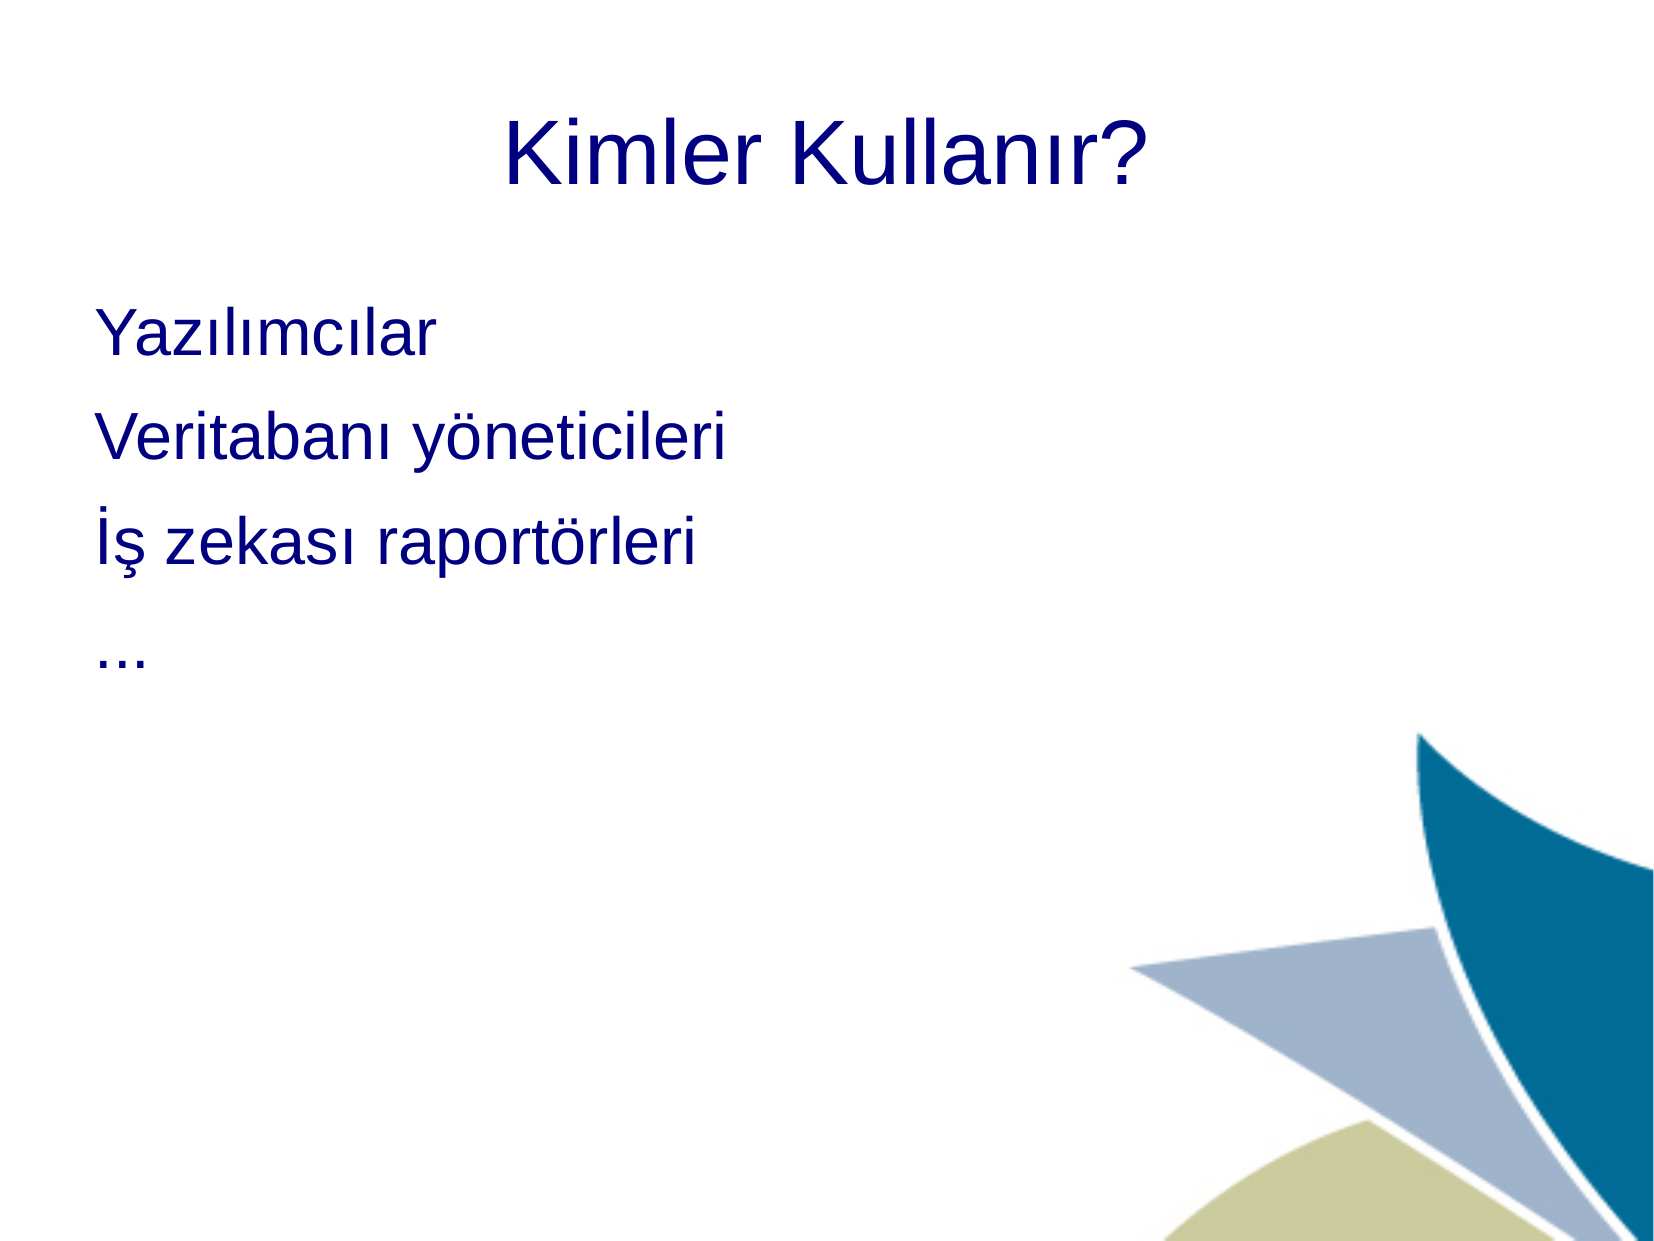

# Kimler Kullanır?
Yazılımcılar
Veritabanı yöneticileri
İş zekası raportörleri
...